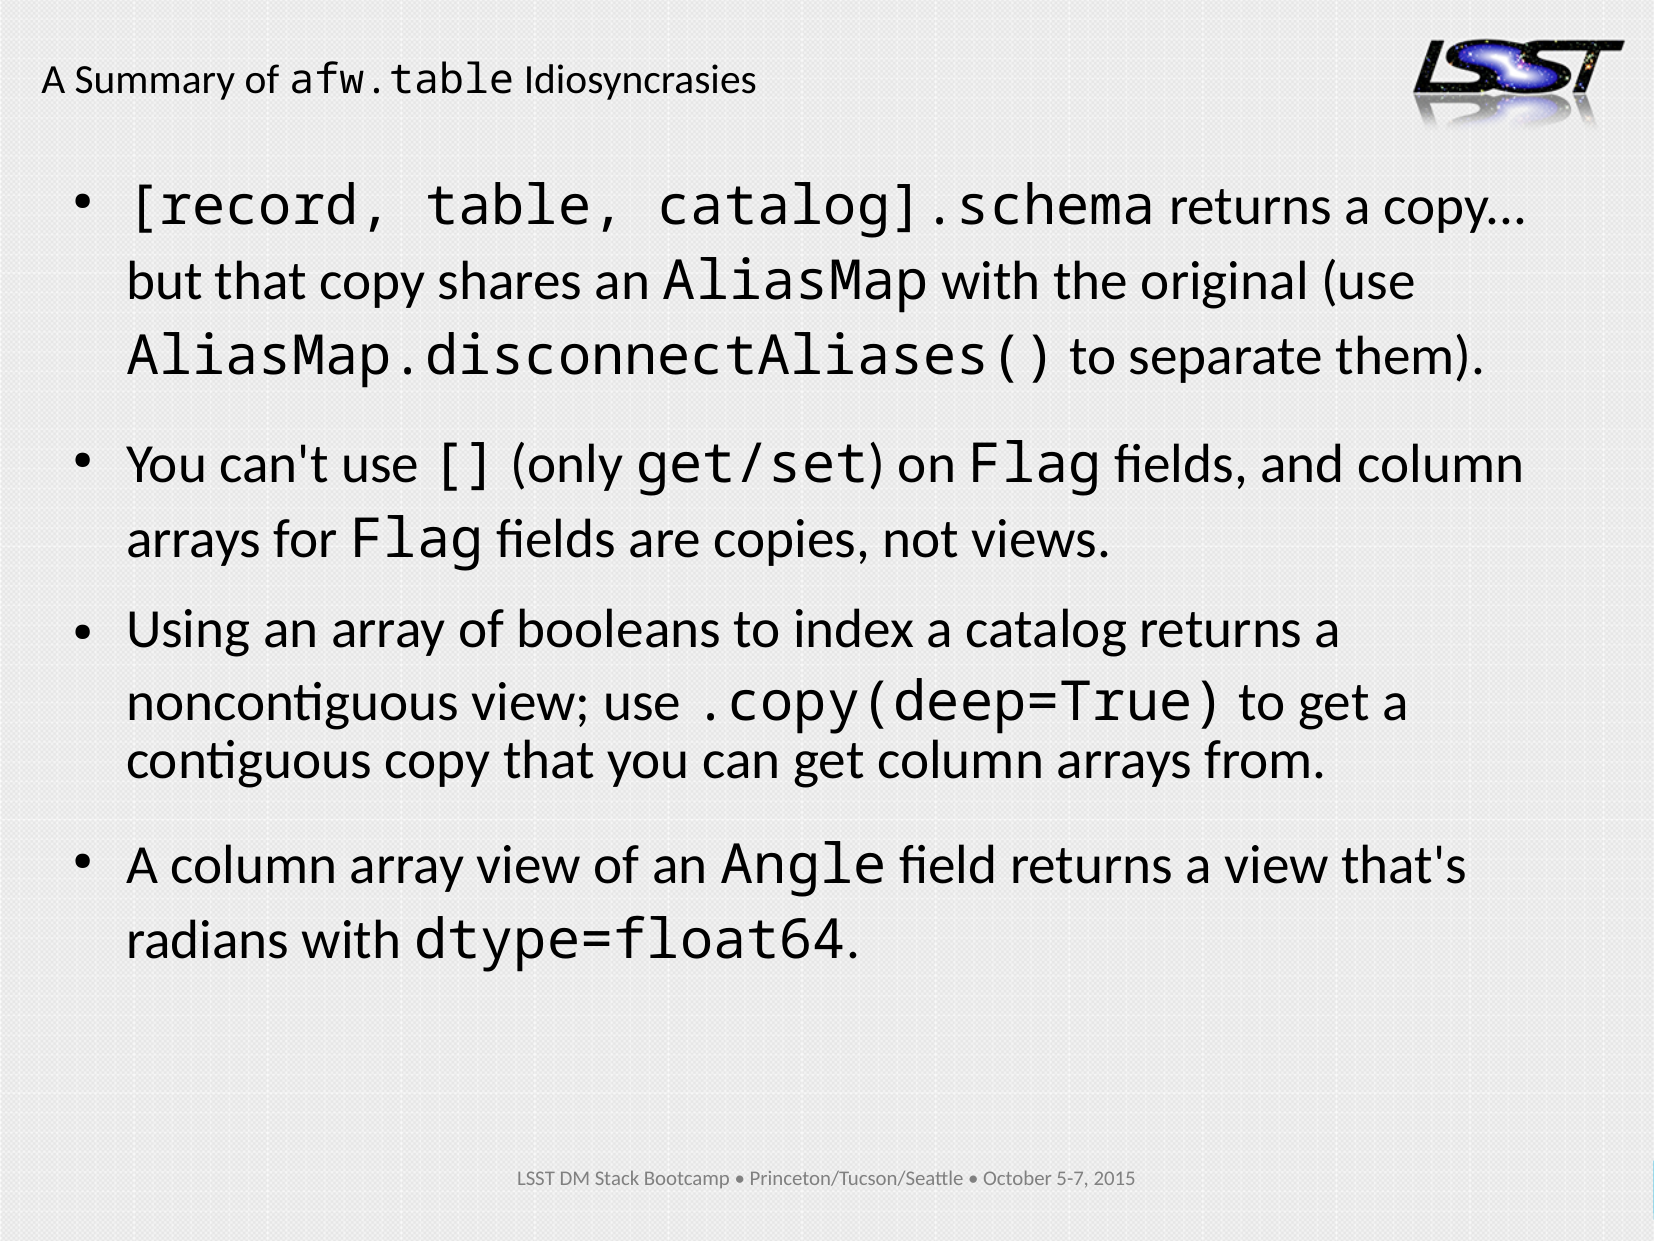

# A Summary of afw.table Idiosyncrasies
[record, table, catalog].schema returns a copy... but that copy shares an AliasMap with the original (use AliasMap.disconnectAliases() to separate them).
You can't use [] (only get/set) on Flag fields, and column arrays for Flag fields are copies, not views.
Using an array of booleans to index a catalog returns a noncontiguous view; use .copy(deep=True) to get a contiguous copy that you can get column arrays from.
A column array view of an Angle field returns a view that's radians with dtype=float64.